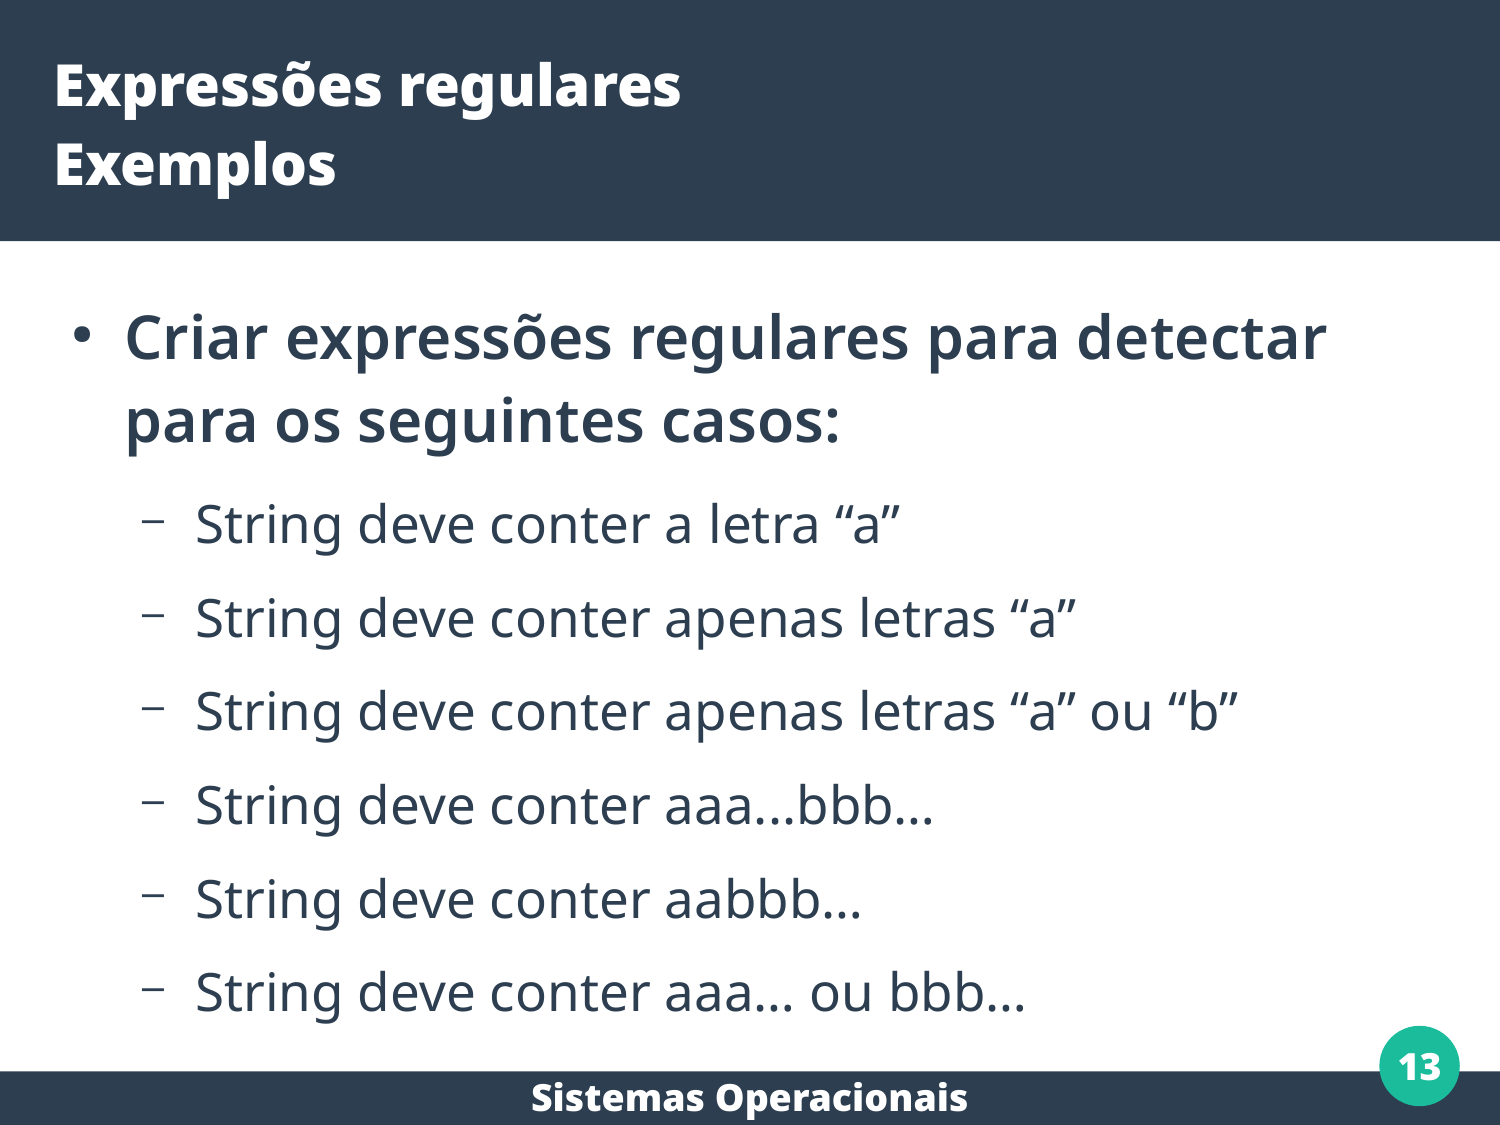

# Expressões regulares Exemplos
Criar expressões regulares para detectar para os seguintes casos:
String deve conter a letra “a”
String deve conter apenas letras “a”
String deve conter apenas letras “a” ou “b”
String deve conter aaa...bbb…
String deve conter aabbb…
String deve conter aaa… ou bbb…
13
Sistemas Operacionais